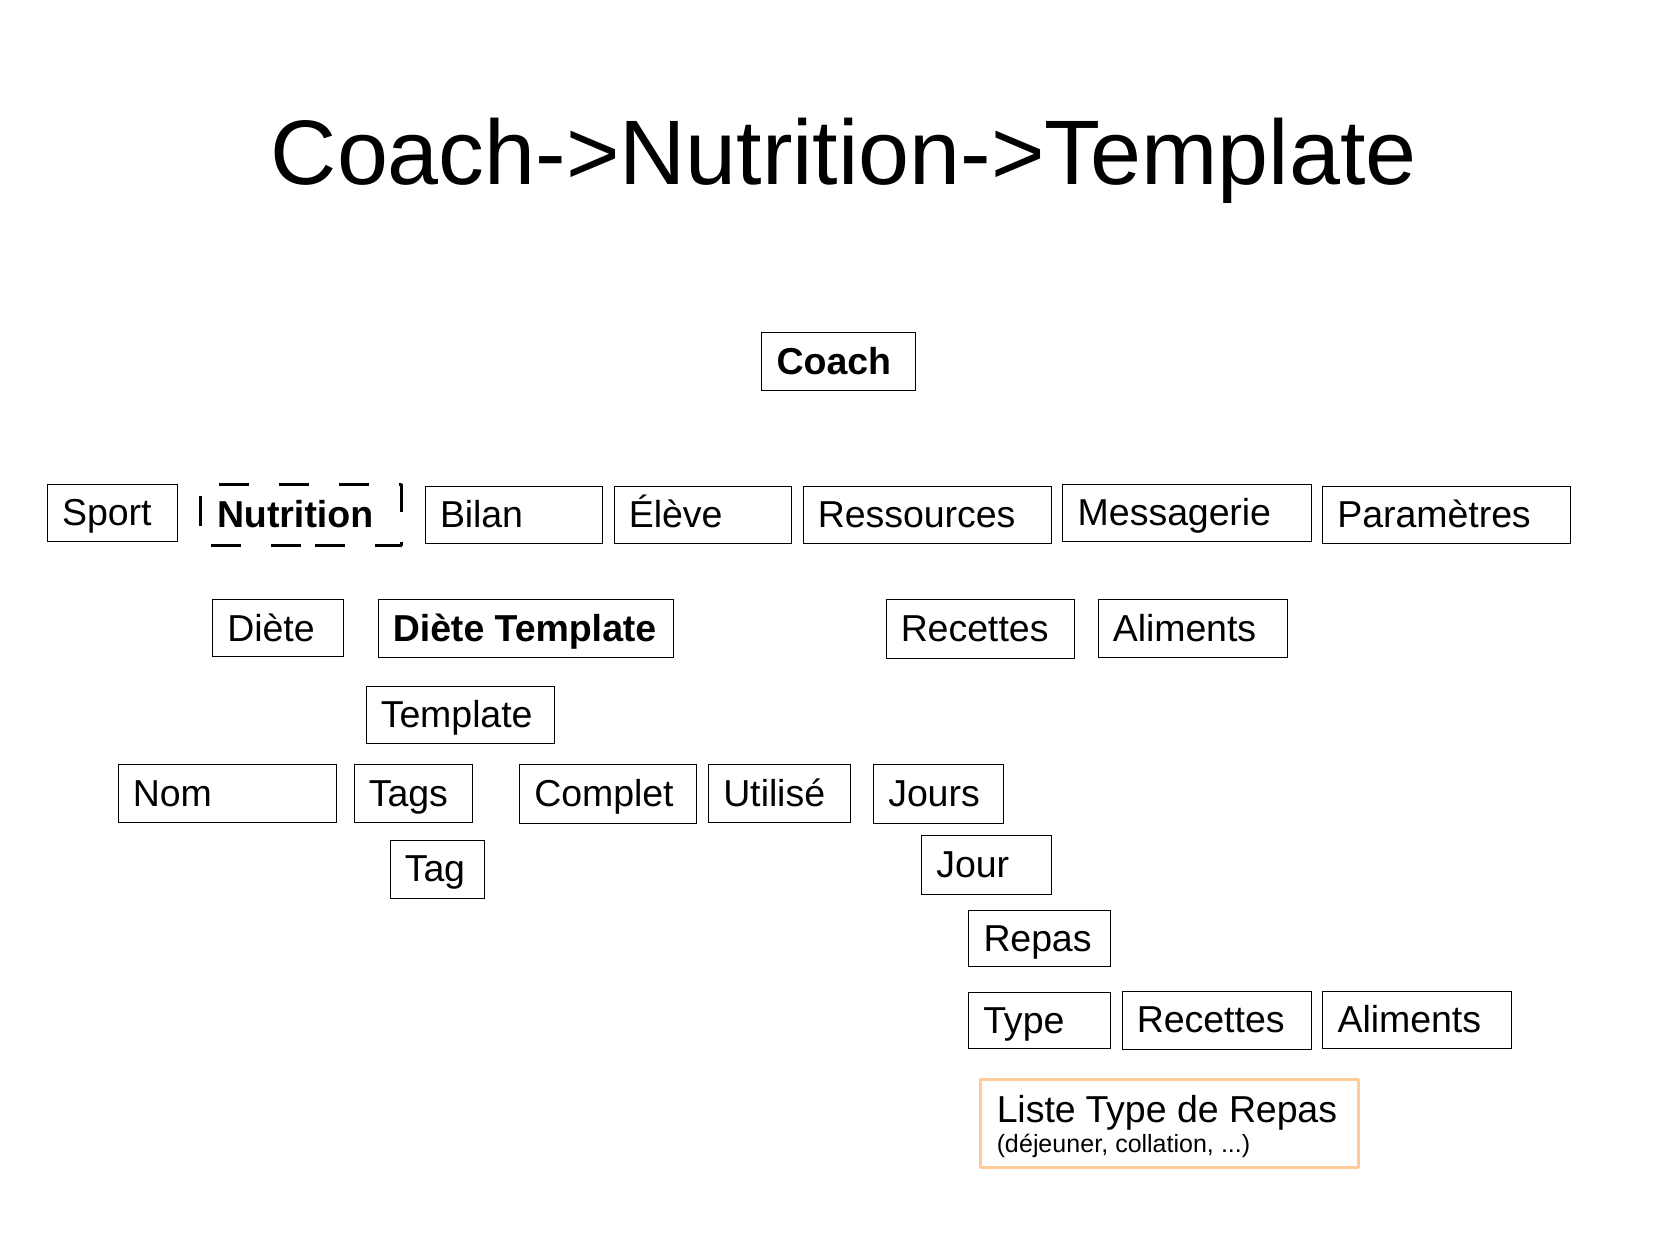

# Coach->Nutrition->Template
Coach
Sport
Nutrition
Messagerie
Bilan
Élève
Ressources
Paramètres
Diète
Diète Template
Recettes
Aliments
Template
Nom
Tags
Complet
Utilisé
Jours
Jour
Tag
Repas
Recettes
Aliments
Type
Liste Type de Repas
(déjeuner, collation, ...)